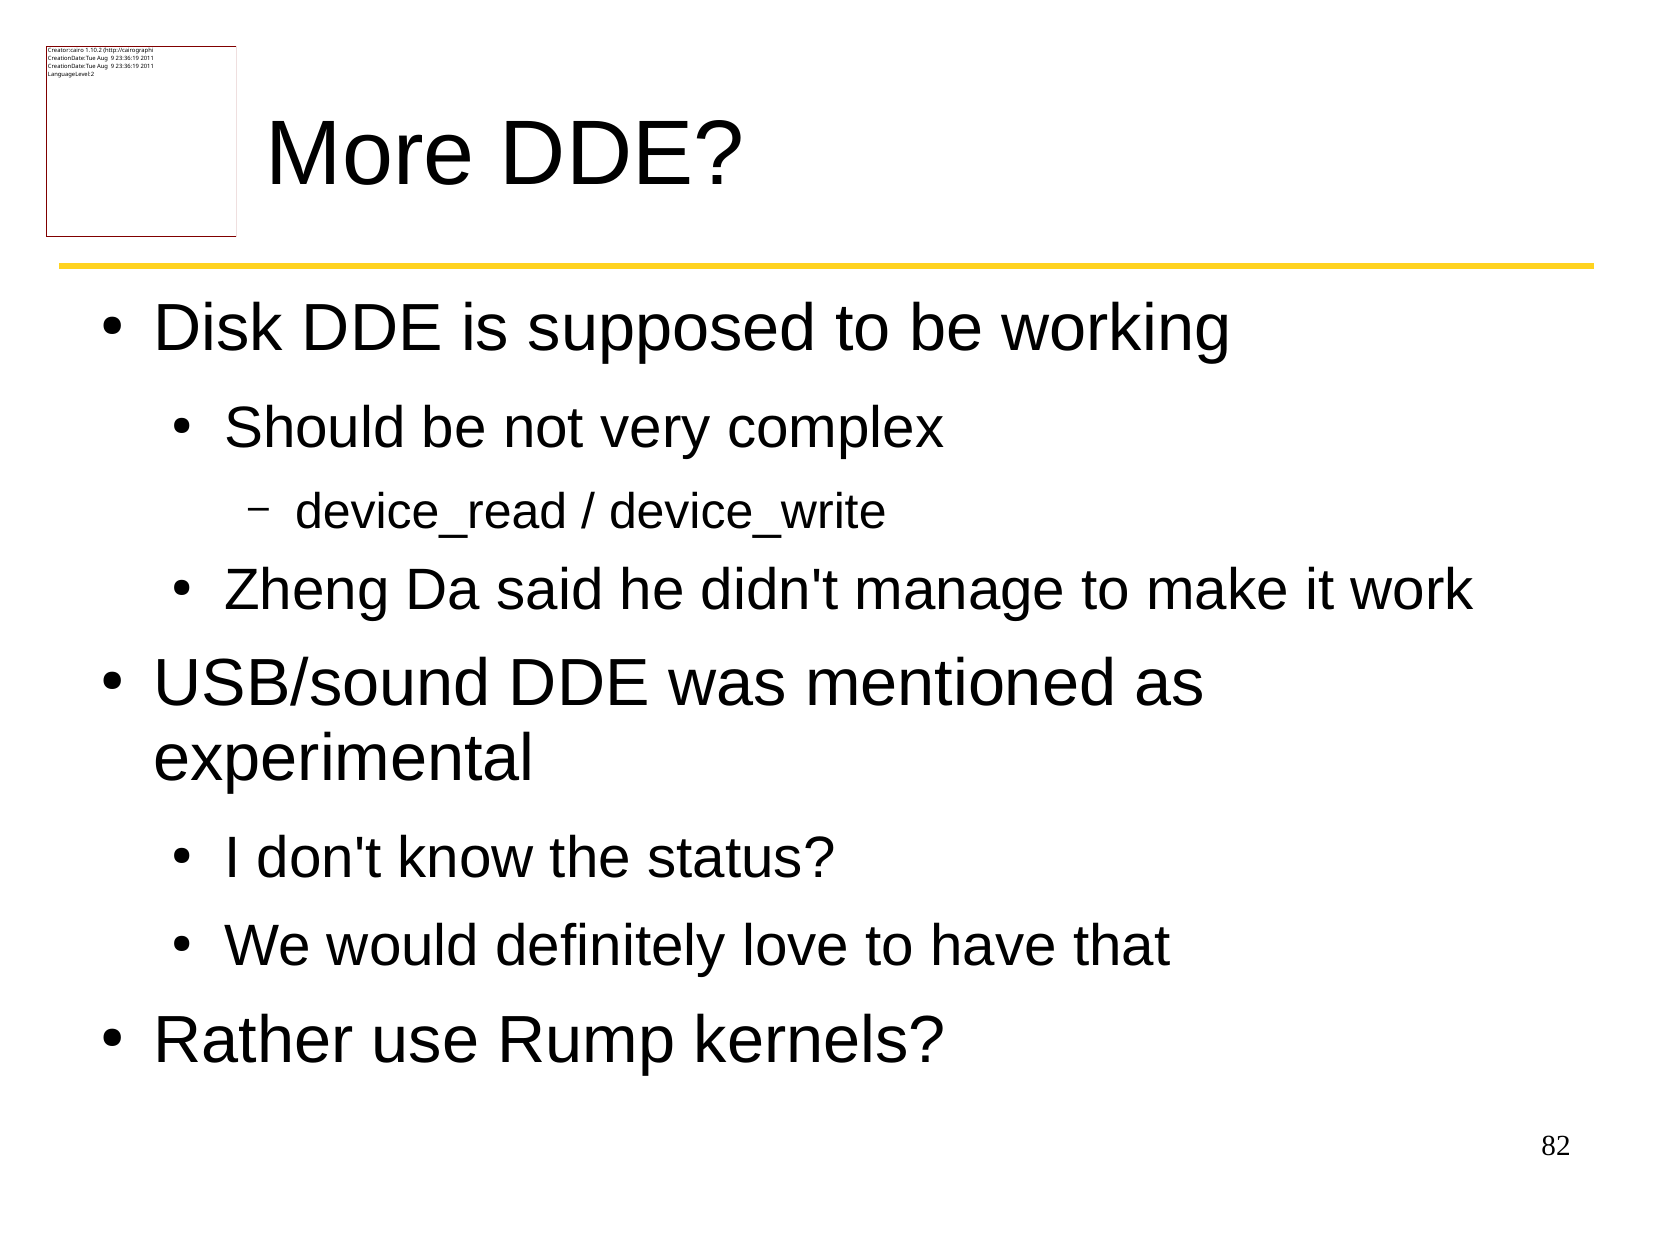

# More DDE?
Disk DDE is supposed to be working
Should be not very complex
device_read / device_write
Zheng Da said he didn't manage to make it work
USB/sound DDE was mentioned as experimental
I don't know the status?
We would definitely love to have that
Rather use Rump kernels?
82